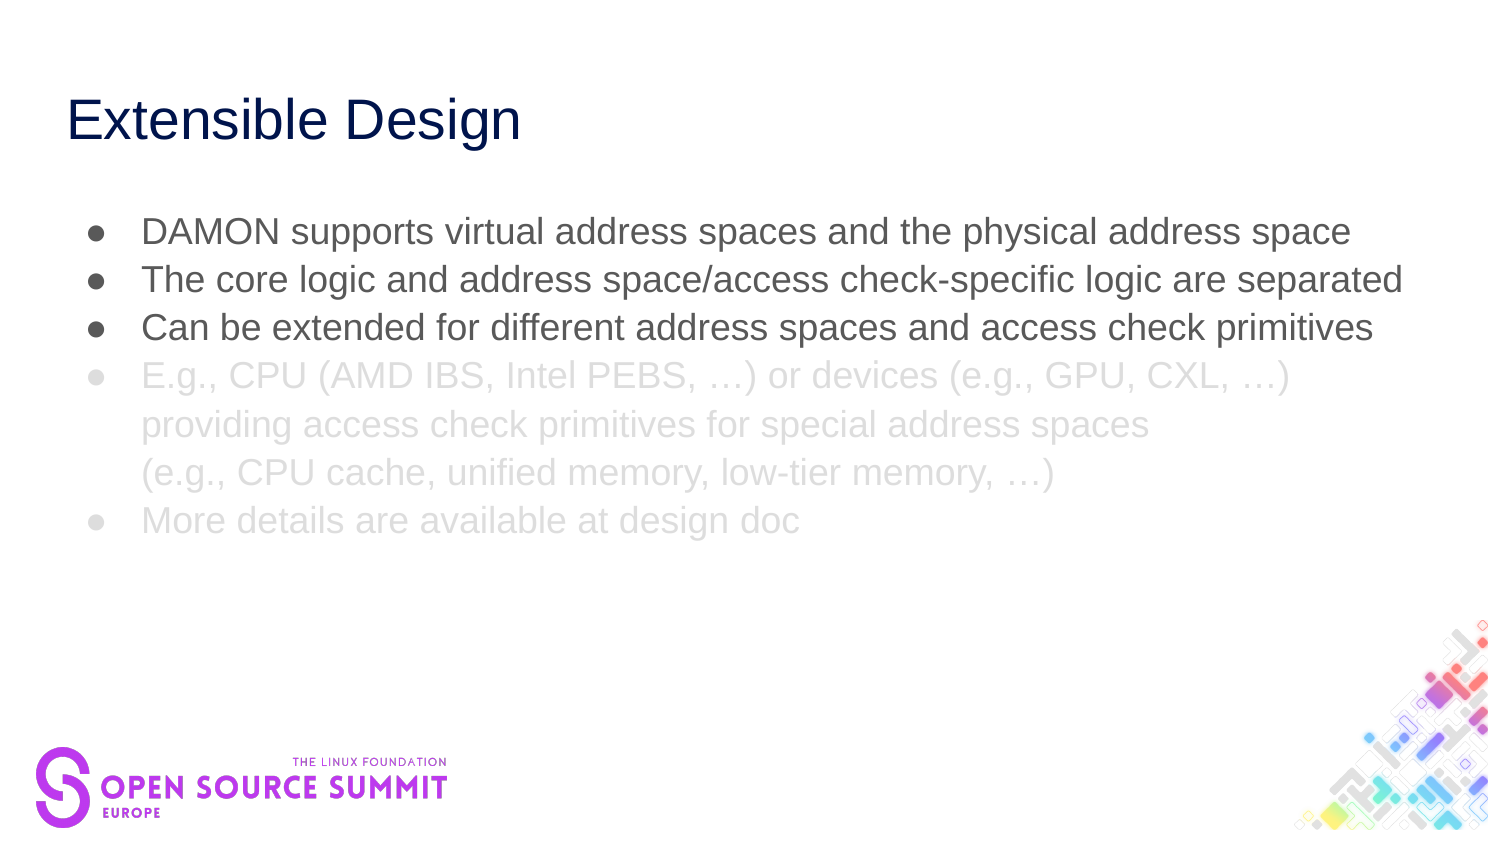

# Extensible Design
DAMON supports virtual address spaces and the physical address space
The core logic and address space/access check-specific logic are separated
Can be extended for different address spaces and access check primitives
E.g., CPU (AMD IBS, Intel PEBS, …) or devices (e.g., GPU, CXL, …) providing access check primitives for special address spaces
(e.g., CPU cache, unified memory, low-tier memory, …)
More details are available at design doc